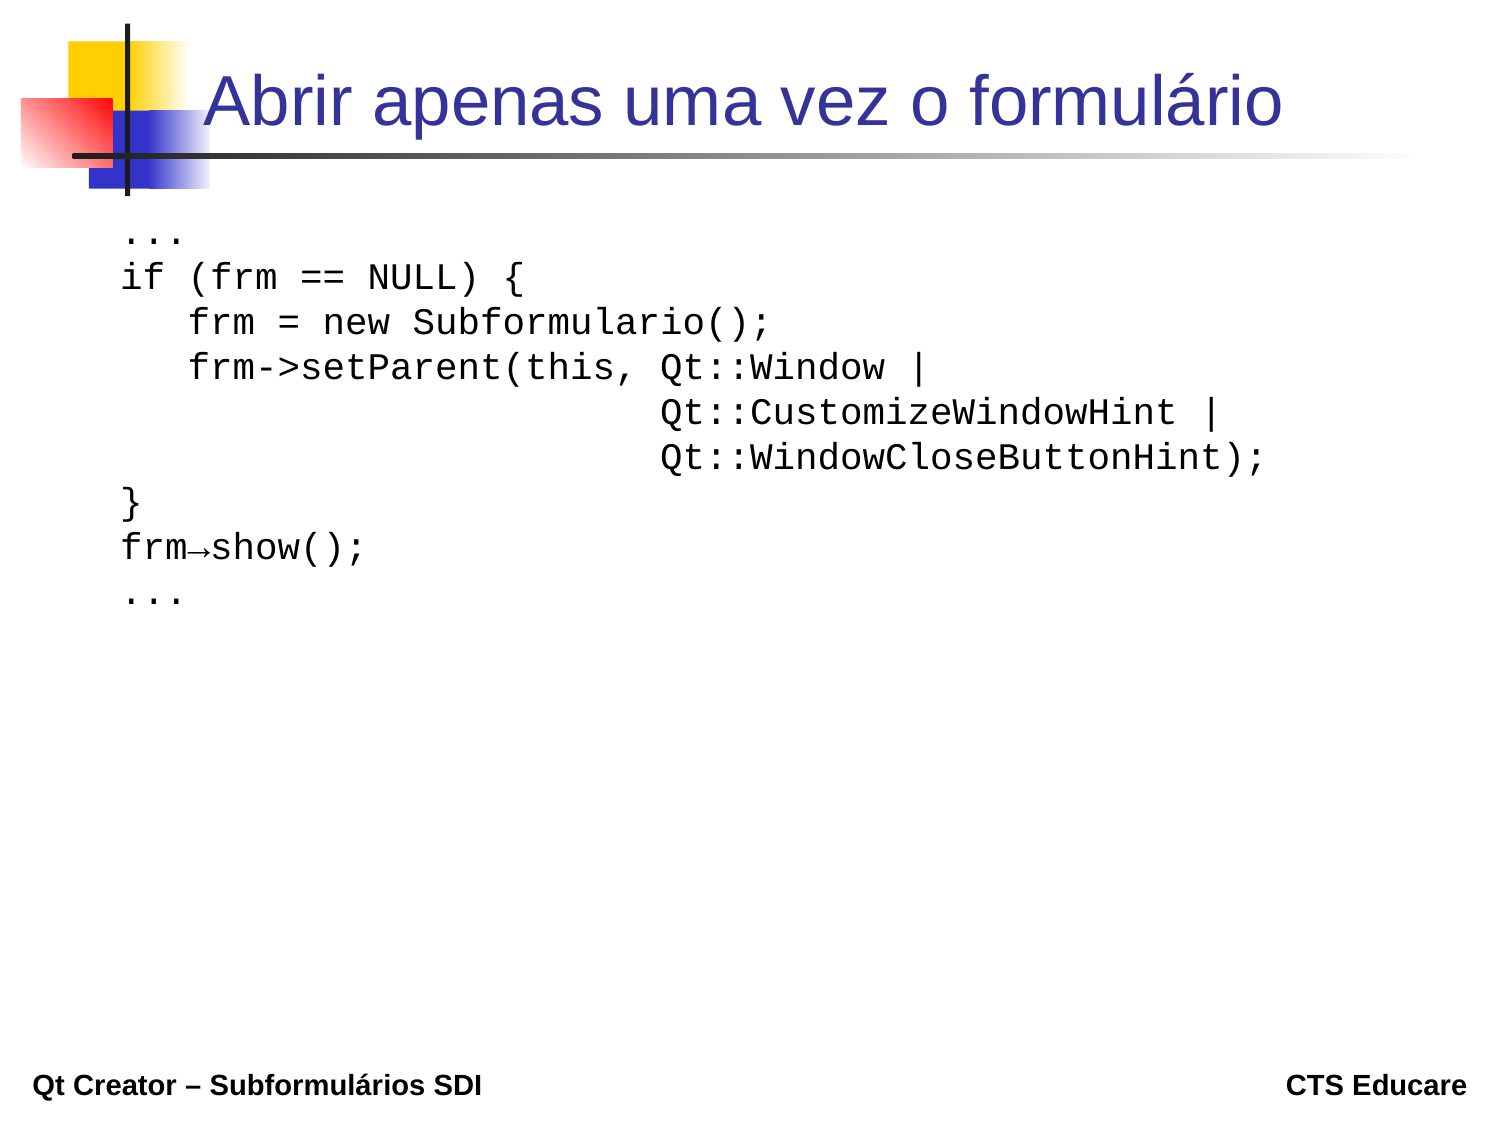

# Abrir apenas uma vez o formulário
...
if (frm == NULL) {
 frm = new Subformulario();
 frm->setParent(this, Qt::Window |
 Qt::CustomizeWindowHint |
 Qt::WindowCloseButtonHint);
}
frm→show();
...